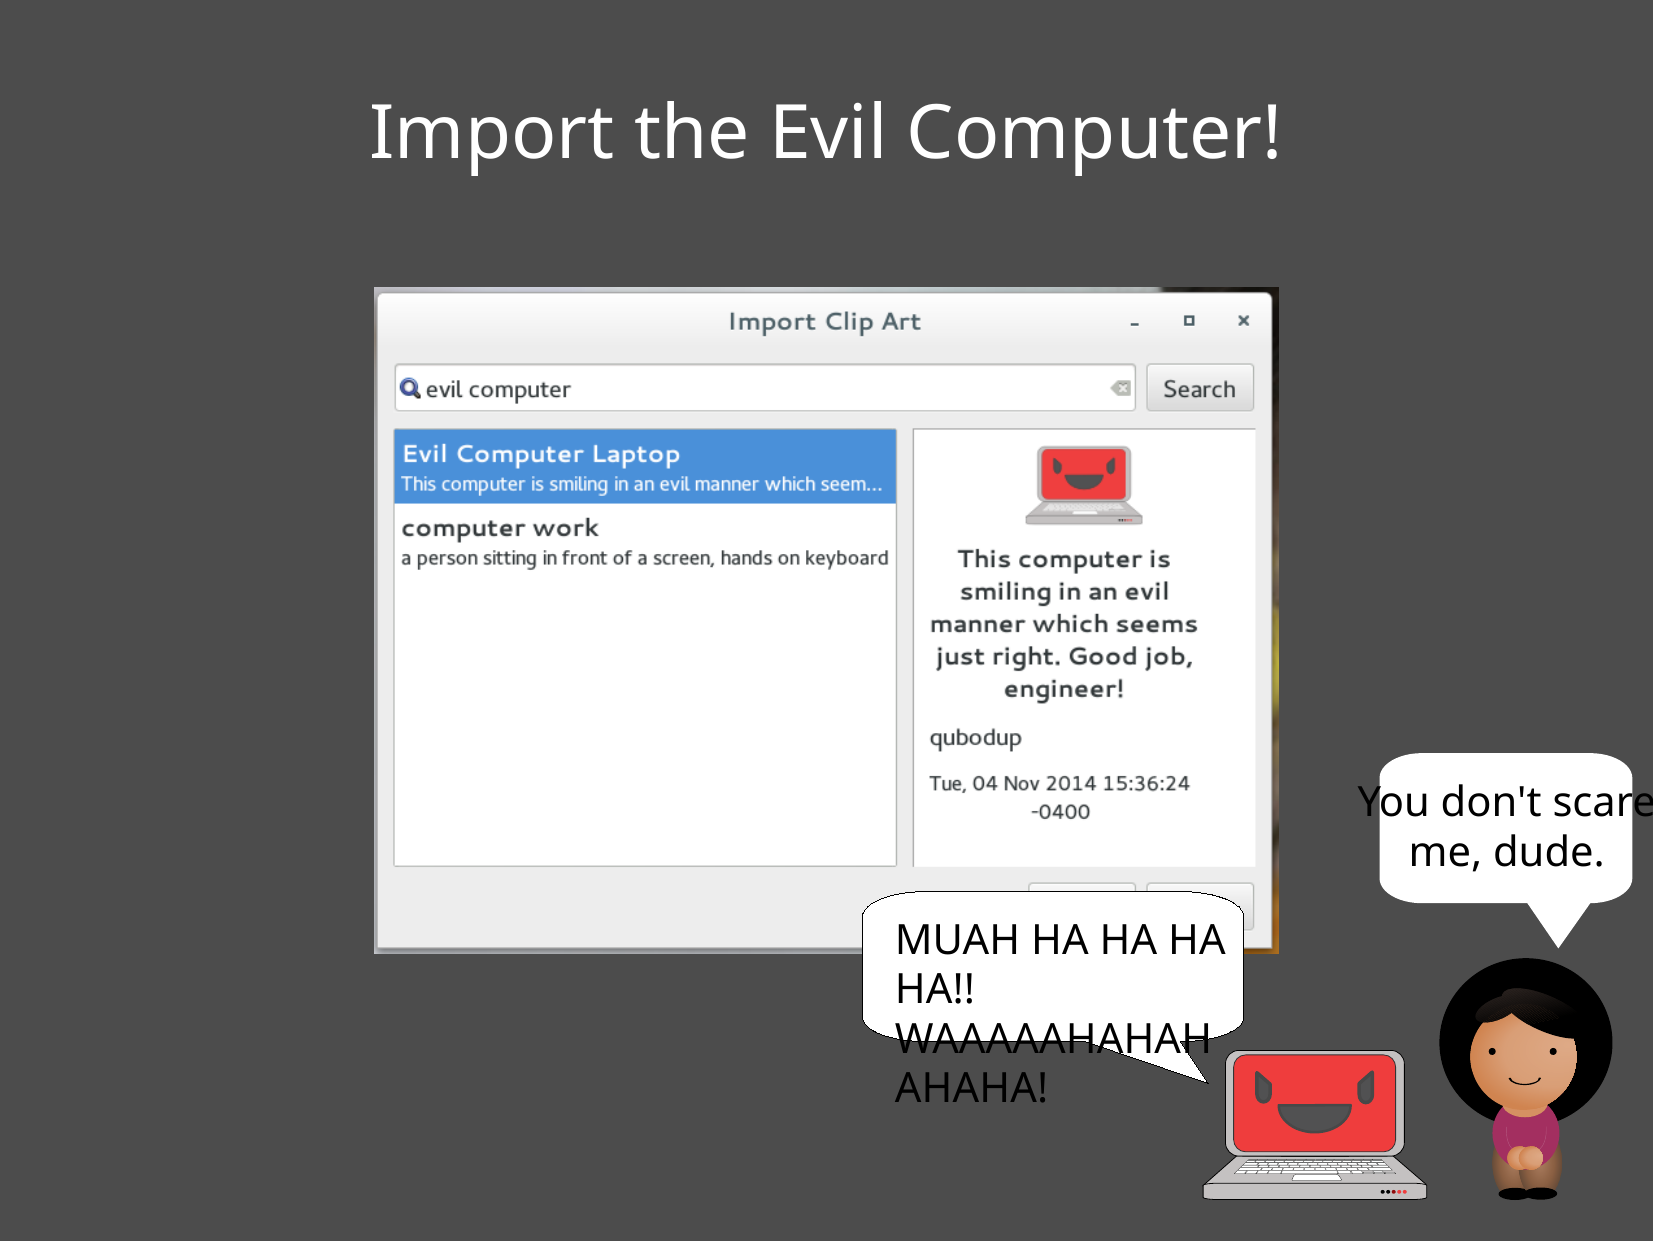

# Import the Evil Computer!
You don't scare
me, dude.
MUAH HA HA HA HA!!
WAAAAAHAHAHAHAHA!